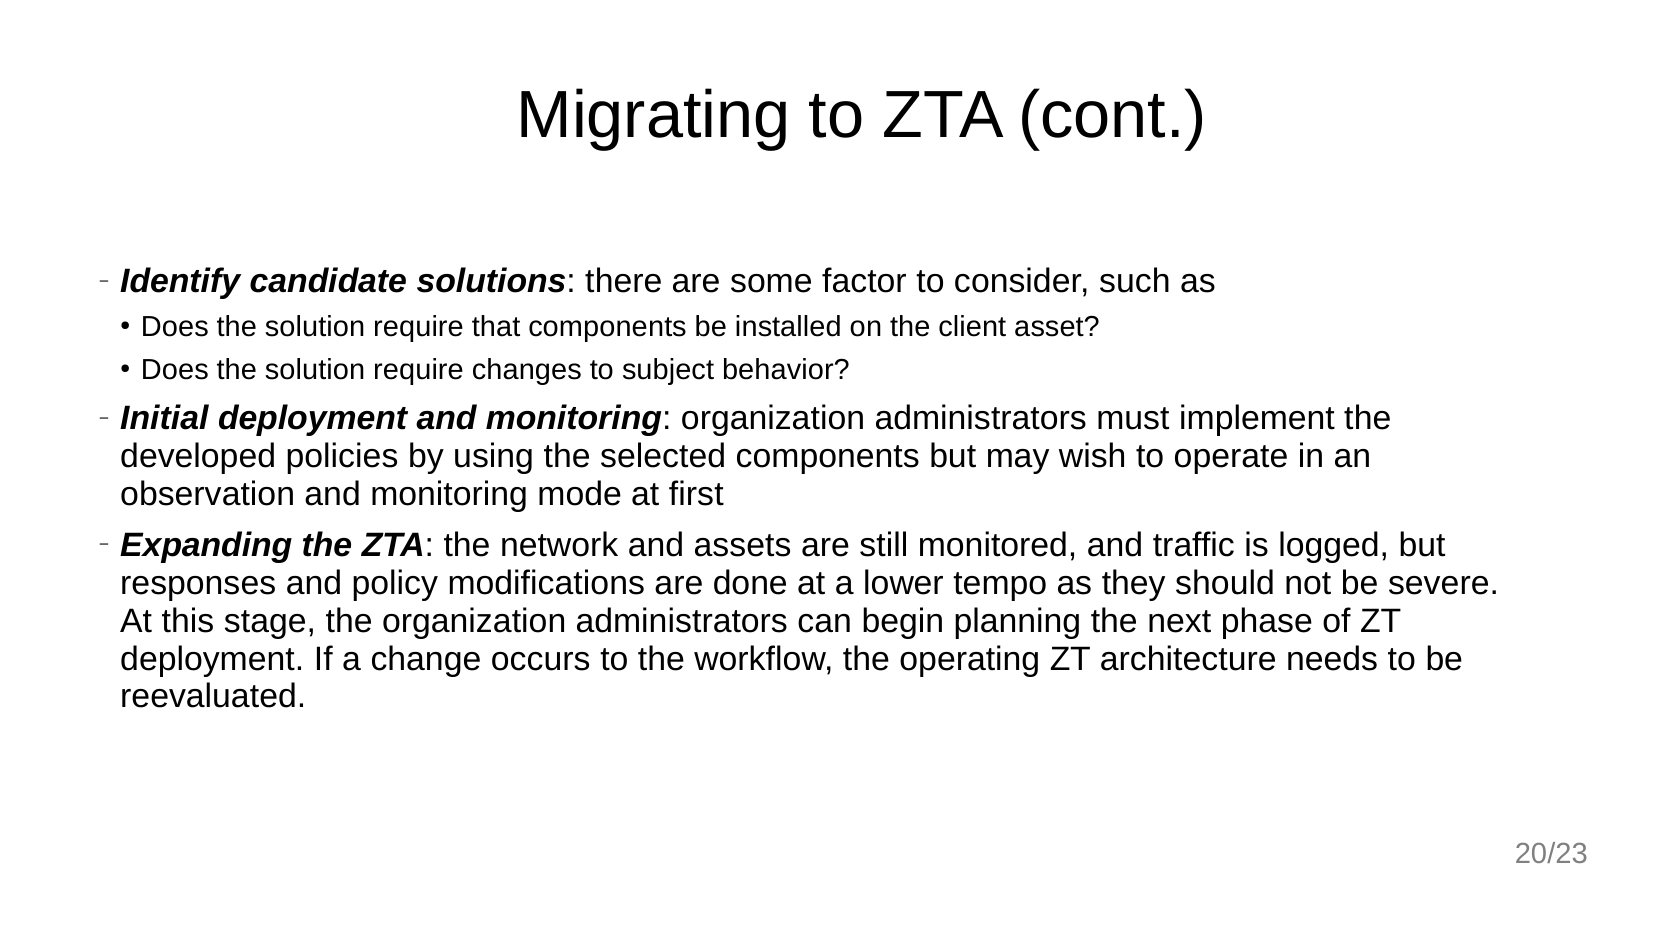

# Migrating to ZTA (cont.)
Identify candidate solutions: there are some factor to consider, such as
Does the solution require that components be installed on the client asset?
Does the solution require changes to subject behavior?
Initial deployment and monitoring: organization administrators must implement the developed policies by using the selected components but may wish to operate in an observation and monitoring mode at first
Expanding the ZTA: the network and assets are still monitored, and traffic is logged, but responses and policy modifications are done at a lower tempo as they should not be severe. At this stage, the organization administrators can begin planning the next phase of ZT deployment. If a change occurs to the workflow, the operating ZT architecture needs to be reevaluated.